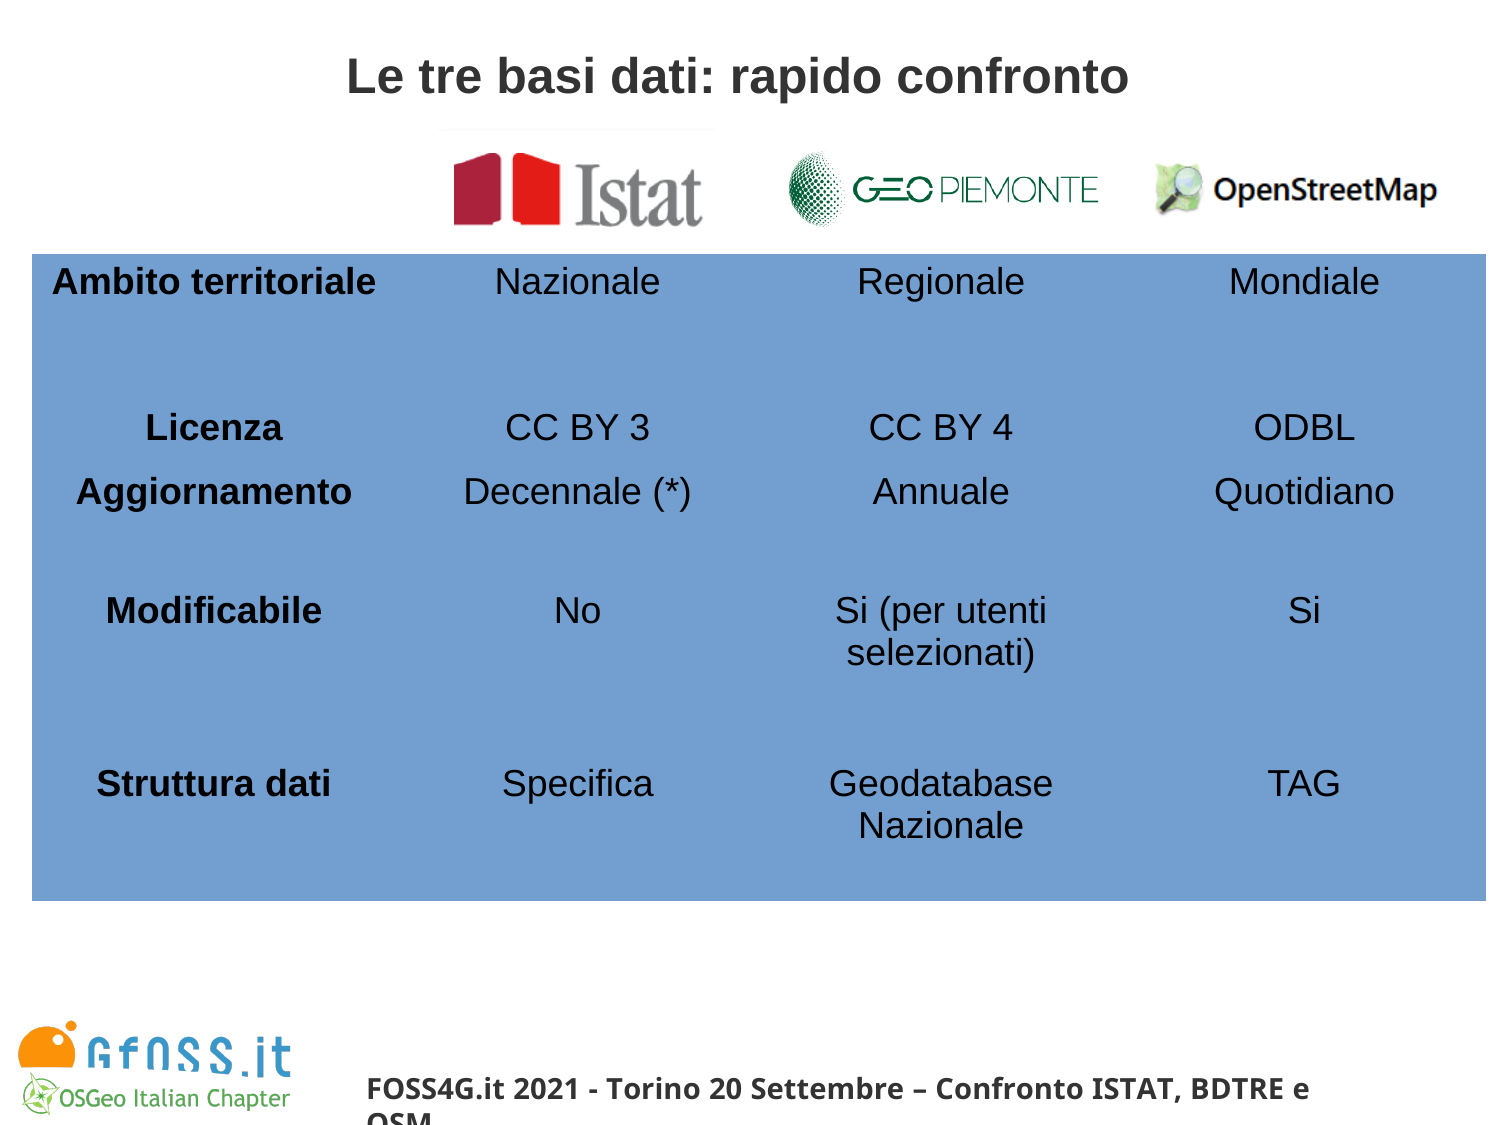

Le tre basi dati: rapido confronto
| Ambito territoriale | Nazionale | Regionale | Mondiale |
| --- | --- | --- | --- |
| Licenza | CC BY 3 | CC BY 4 | ODBL |
| Aggiornamento | Decennale (\*) | Annuale | Quotidiano |
| Modificabile | No | Si (per utenti selezionati) | Si |
| Struttura dati | Specifica | Geodatabase Nazionale | TAG |